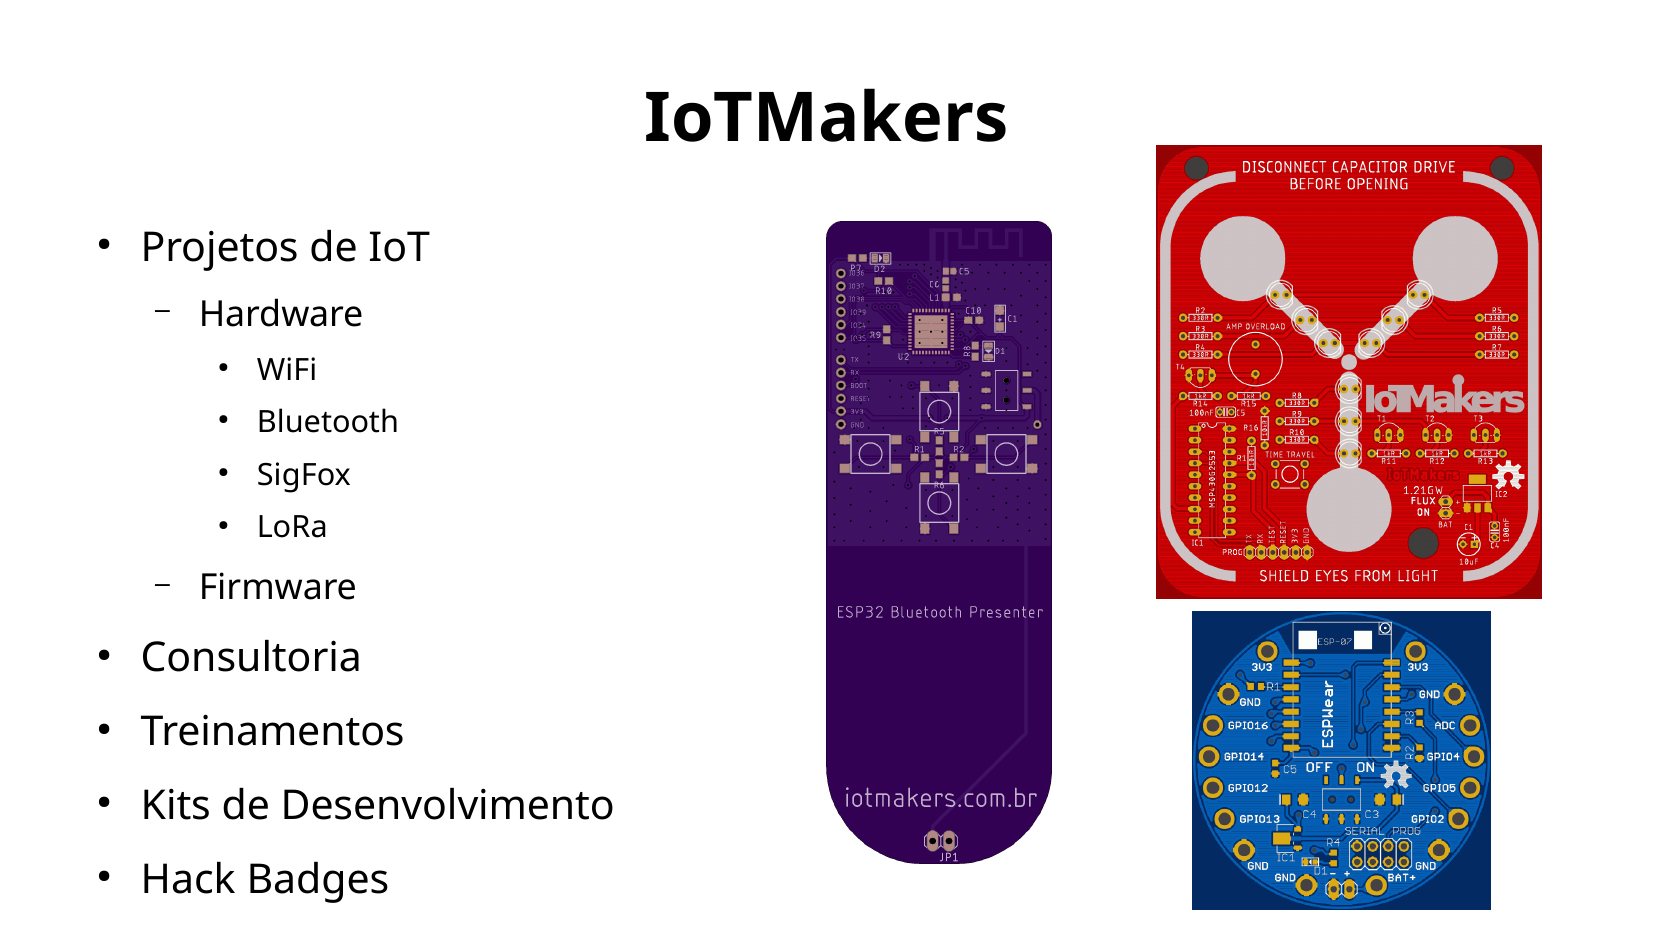

# IoTMakers
Projetos de IoT
Hardware
WiFi
Bluetooth
SigFox
LoRa
Firmware
Consultoria
Treinamentos
Kits de Desenvolvimento
Hack Badges